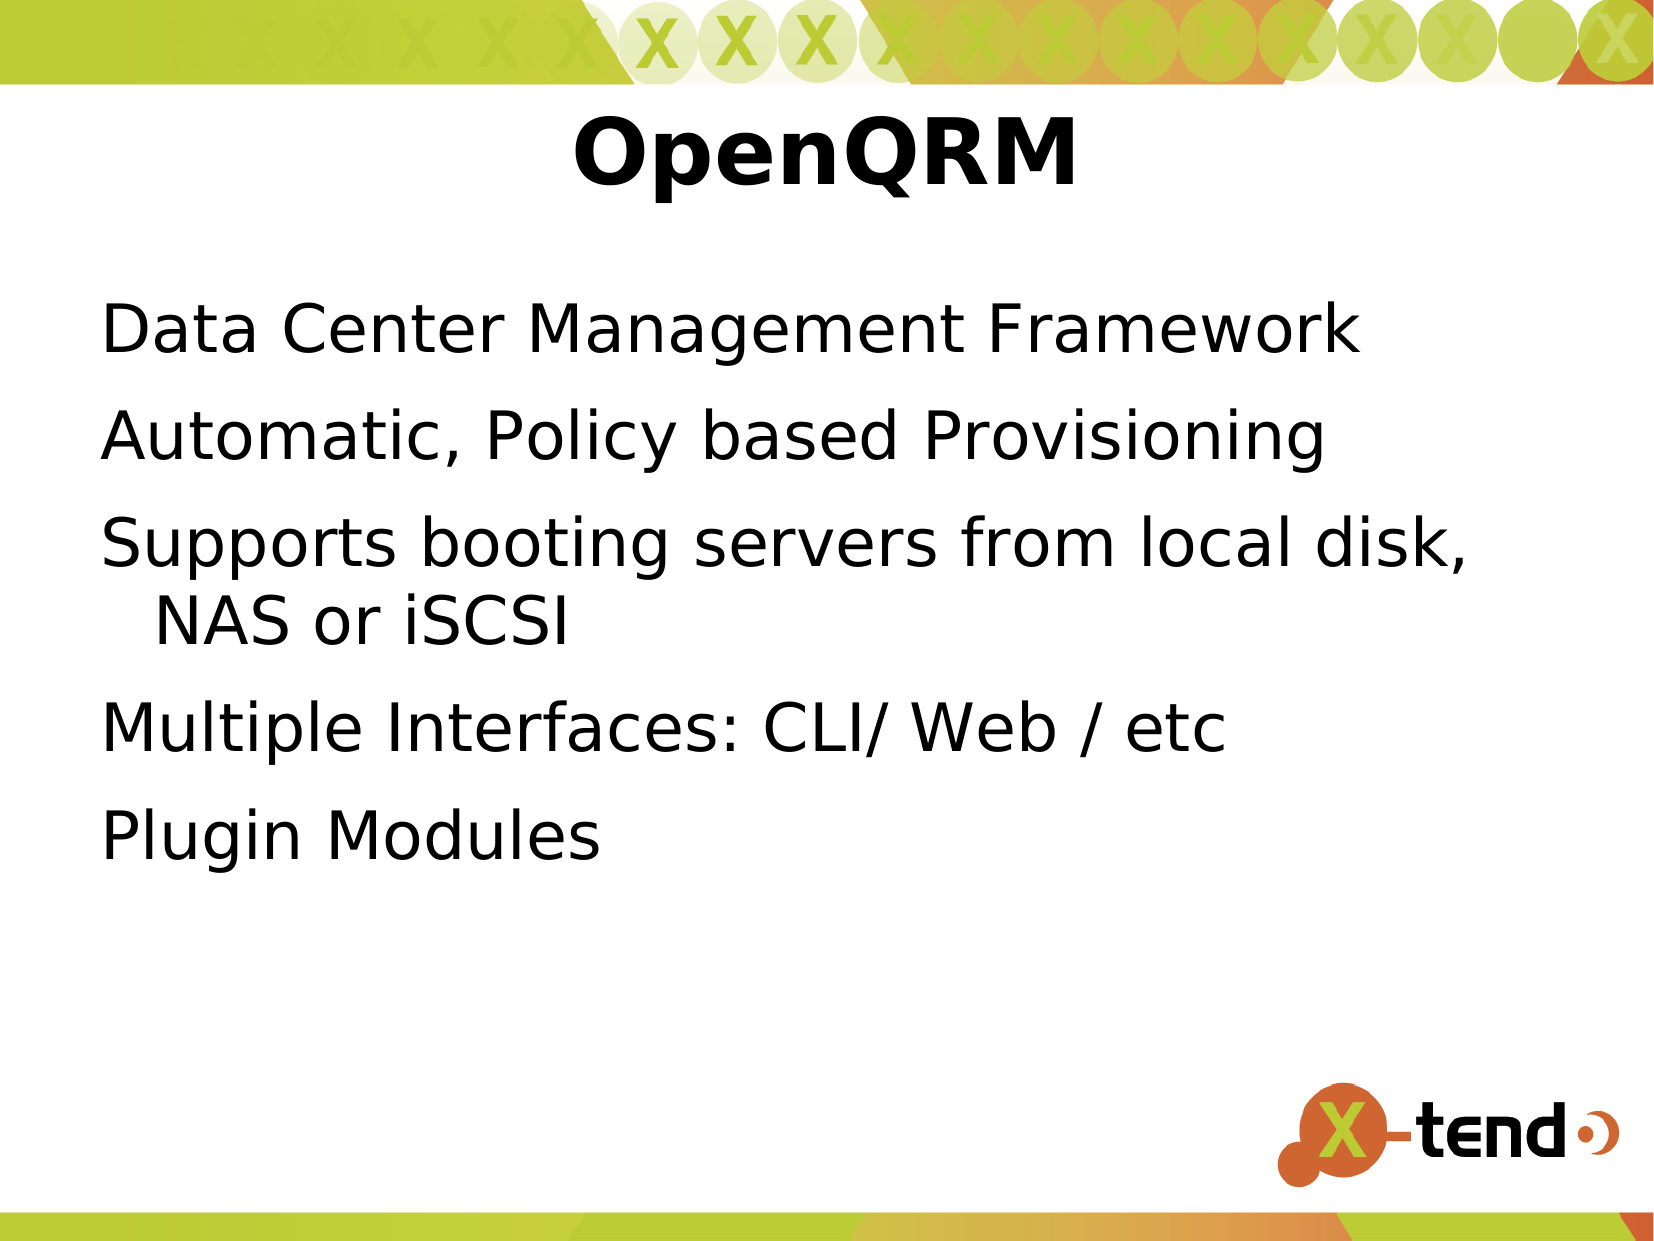

# OpenQRM
Data Center Management Framework
Automatic, Policy based Provisioning
Supports booting servers from local disk, NAS or iSCSI
Multiple Interfaces: CLI/ Web / etc
Plugin Modules